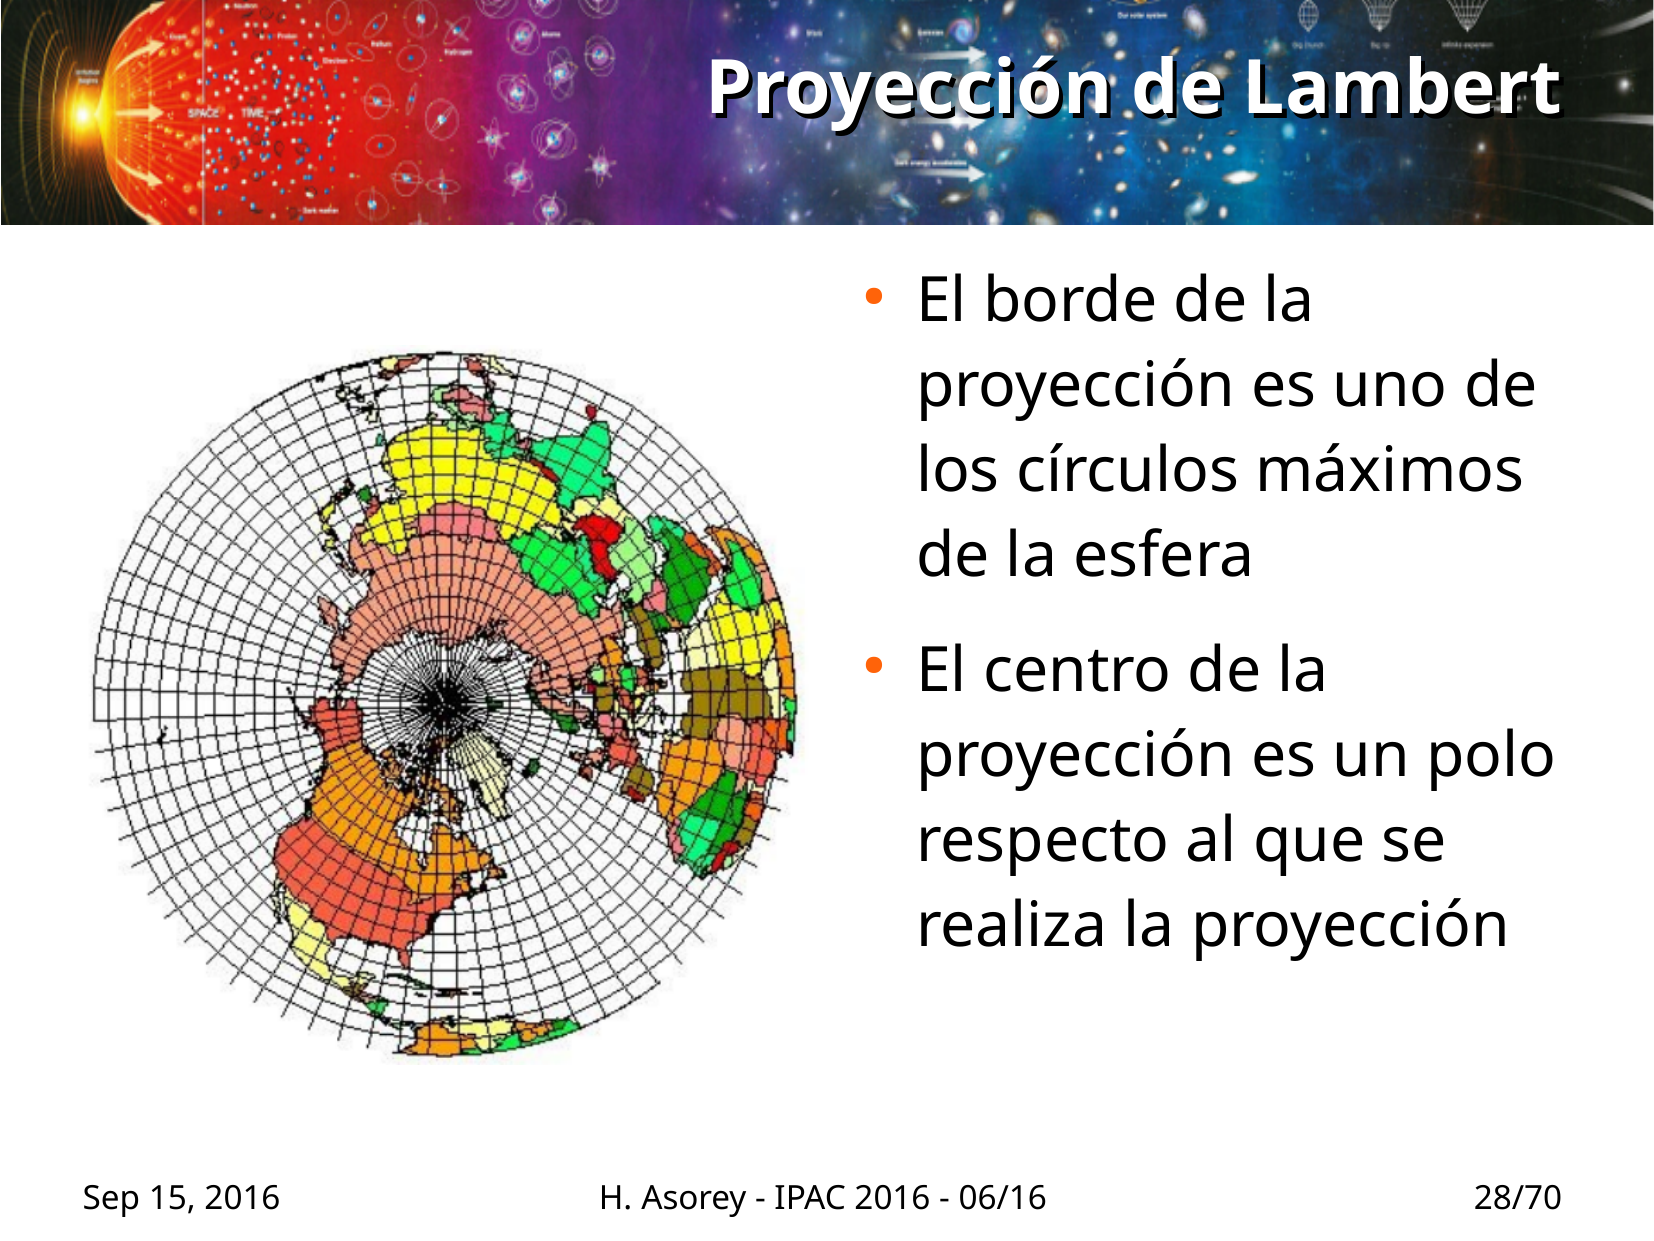

# Proyección de Lambert
El borde de la proyección es uno de los círculos máximos de la esfera
El centro de la proyección es un polo respecto al que se realiza la proyección
Sep 15, 2016
H. Asorey - IPAC 2016 - 06/16
28